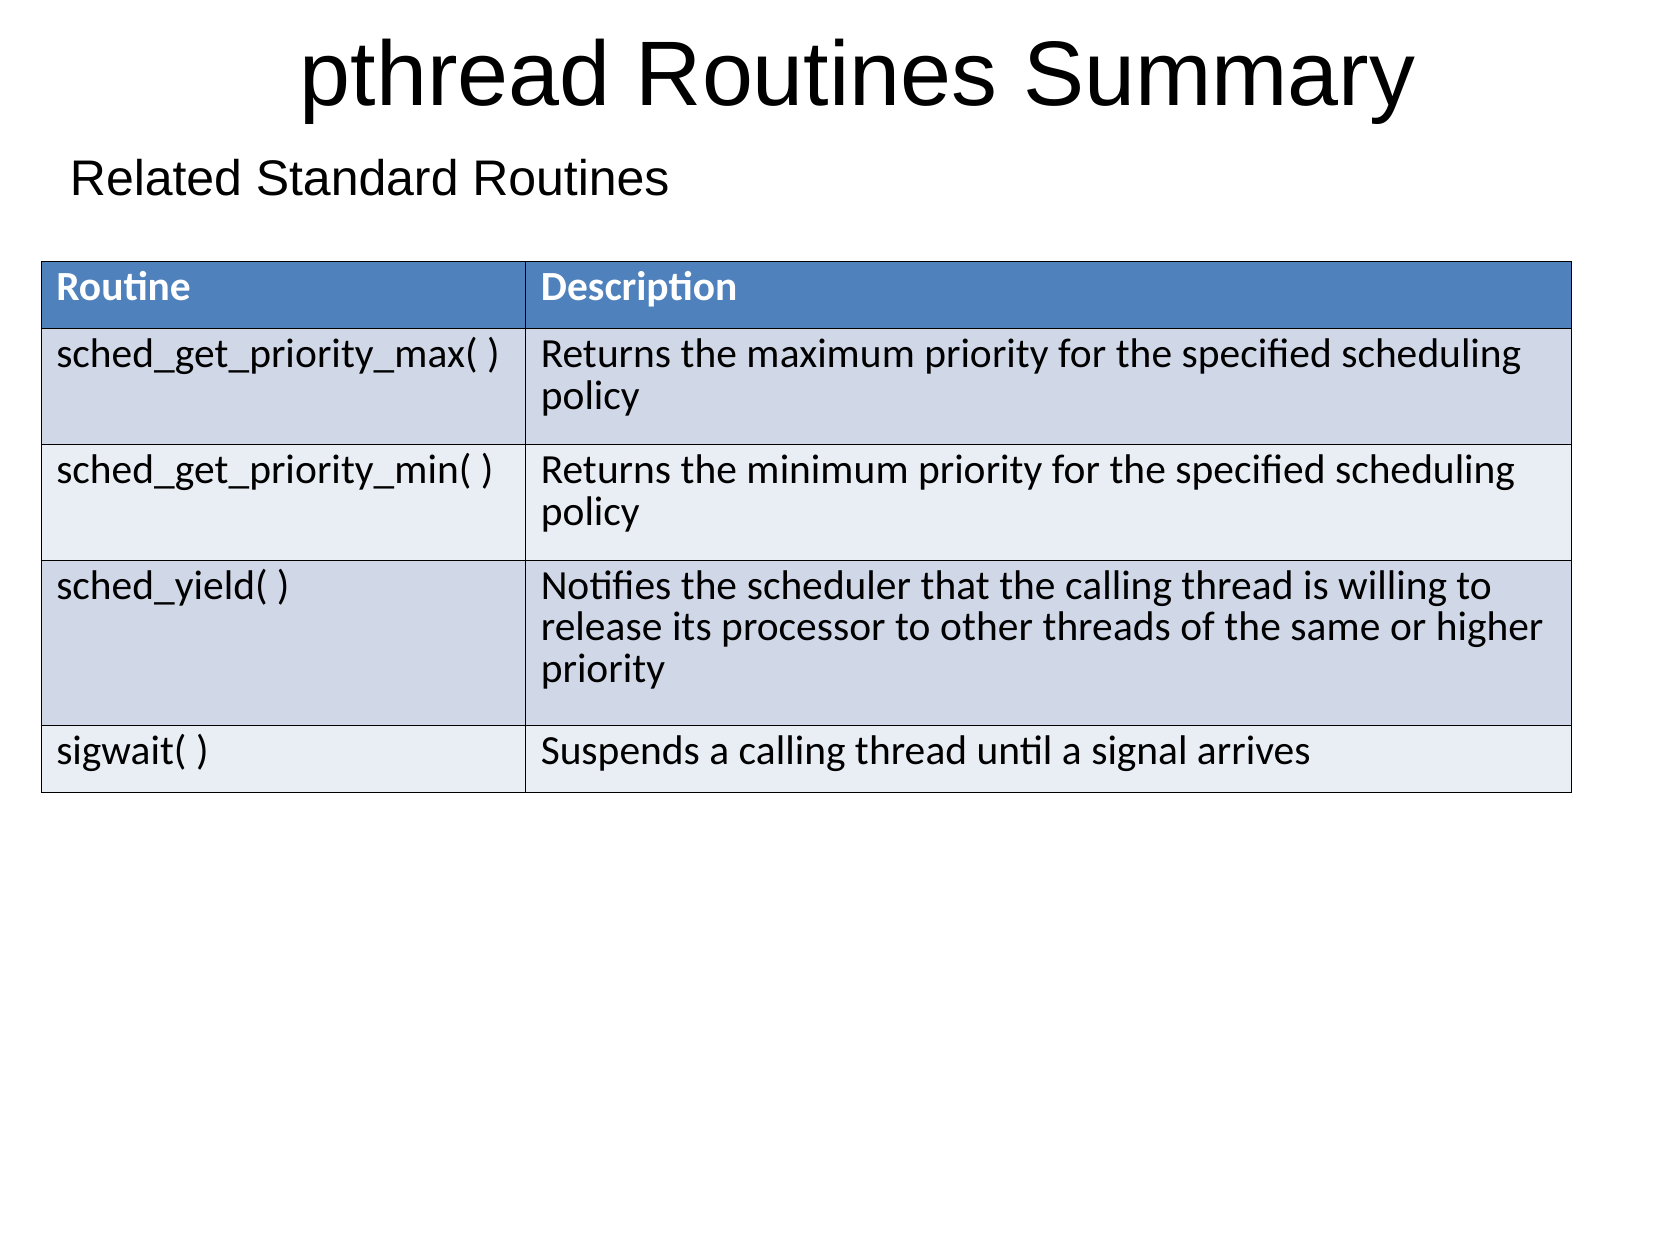

# pthread Routines Summary
Related Standard Routines
| Routine | Description |
| --- | --- |
| sched\_get\_priority\_max( ) | Returns the maximum priority for the specified scheduling policy |
| sched\_get\_priority\_min( ) | Returns the minimum priority for the specified scheduling policy |
| sched\_yield( ) | Notifies the scheduler that the calling thread is willing to release its processor to other threads of the same or higher priority |
| sigwait( ) | Suspends a calling thread until a signal arrives |